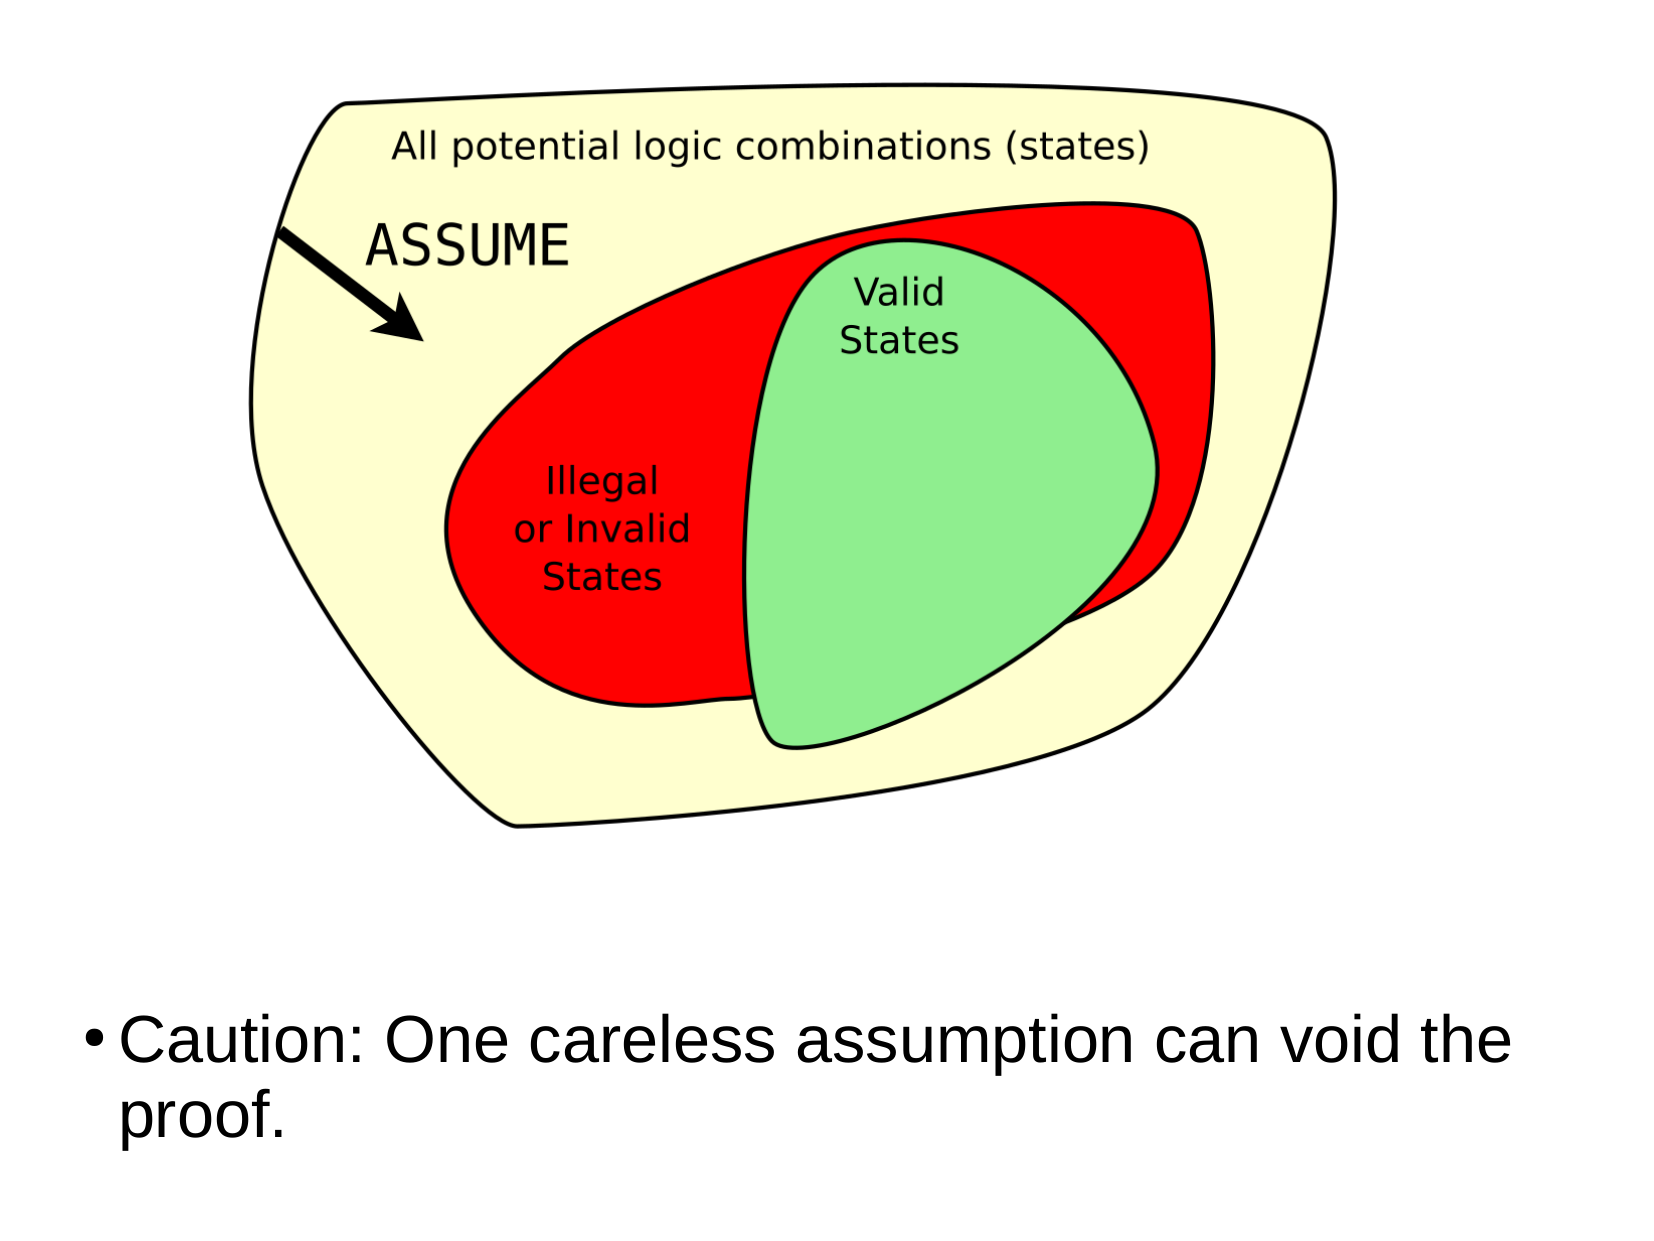

# Caution: One careless assumption can void the proof.